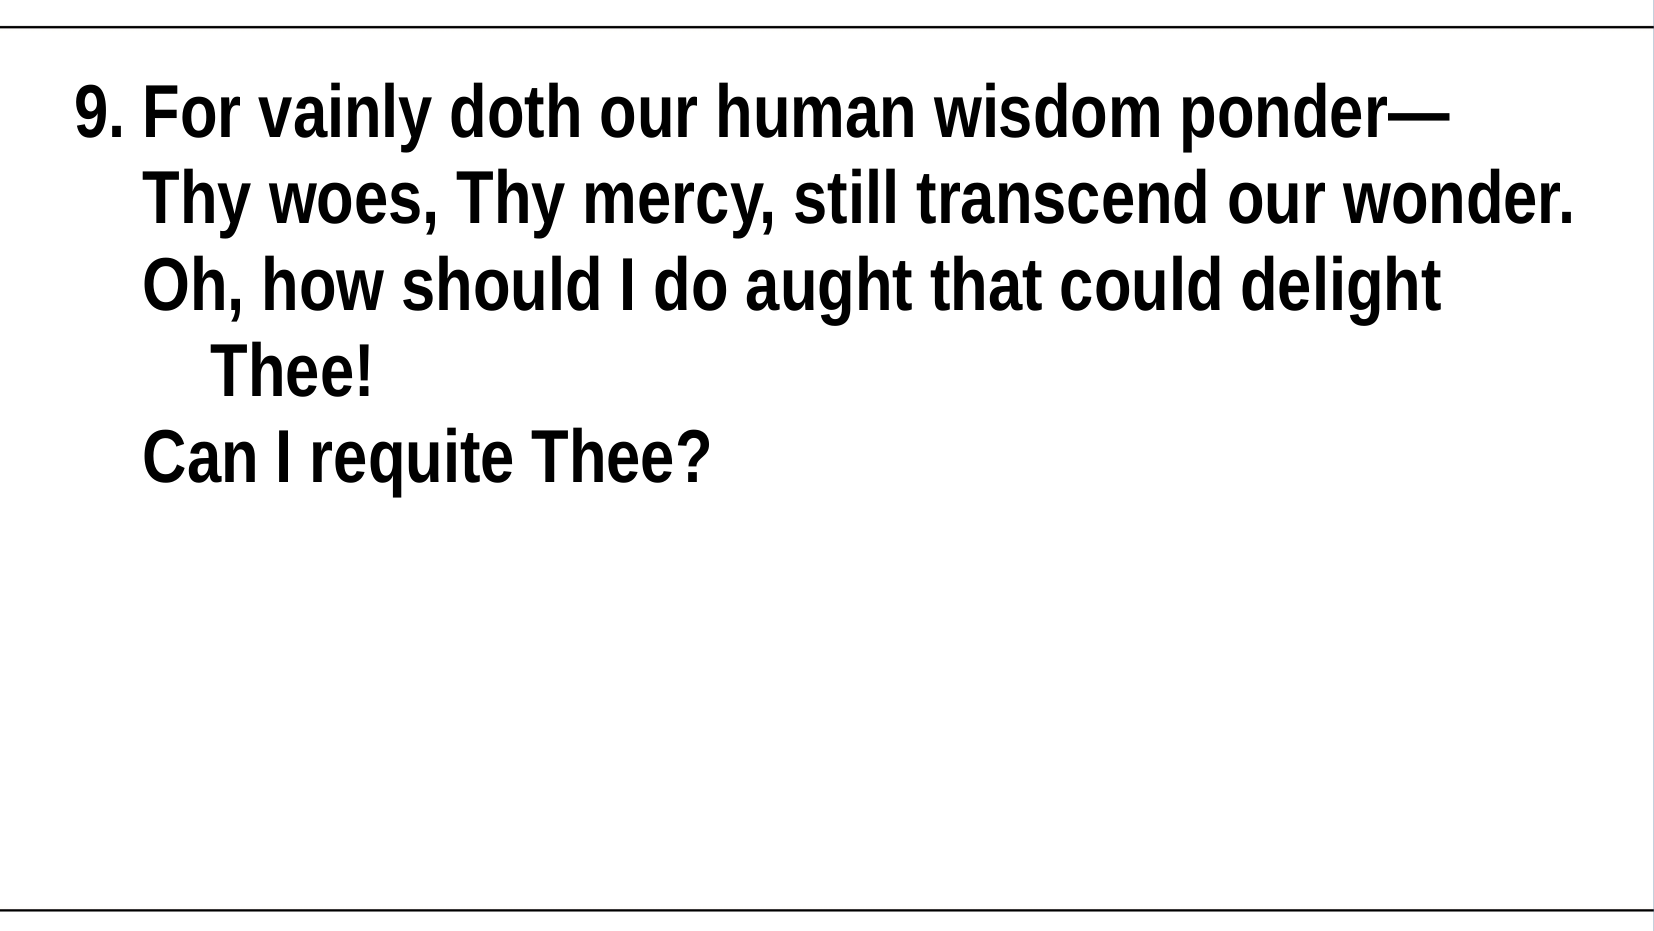

9. For vainly doth our human wisdom ponder—
 Thy woes, Thy mercy, still transcend our wonder.
 Oh, how should I do aught that could delight
 Thee!
 Can I requite Thee?